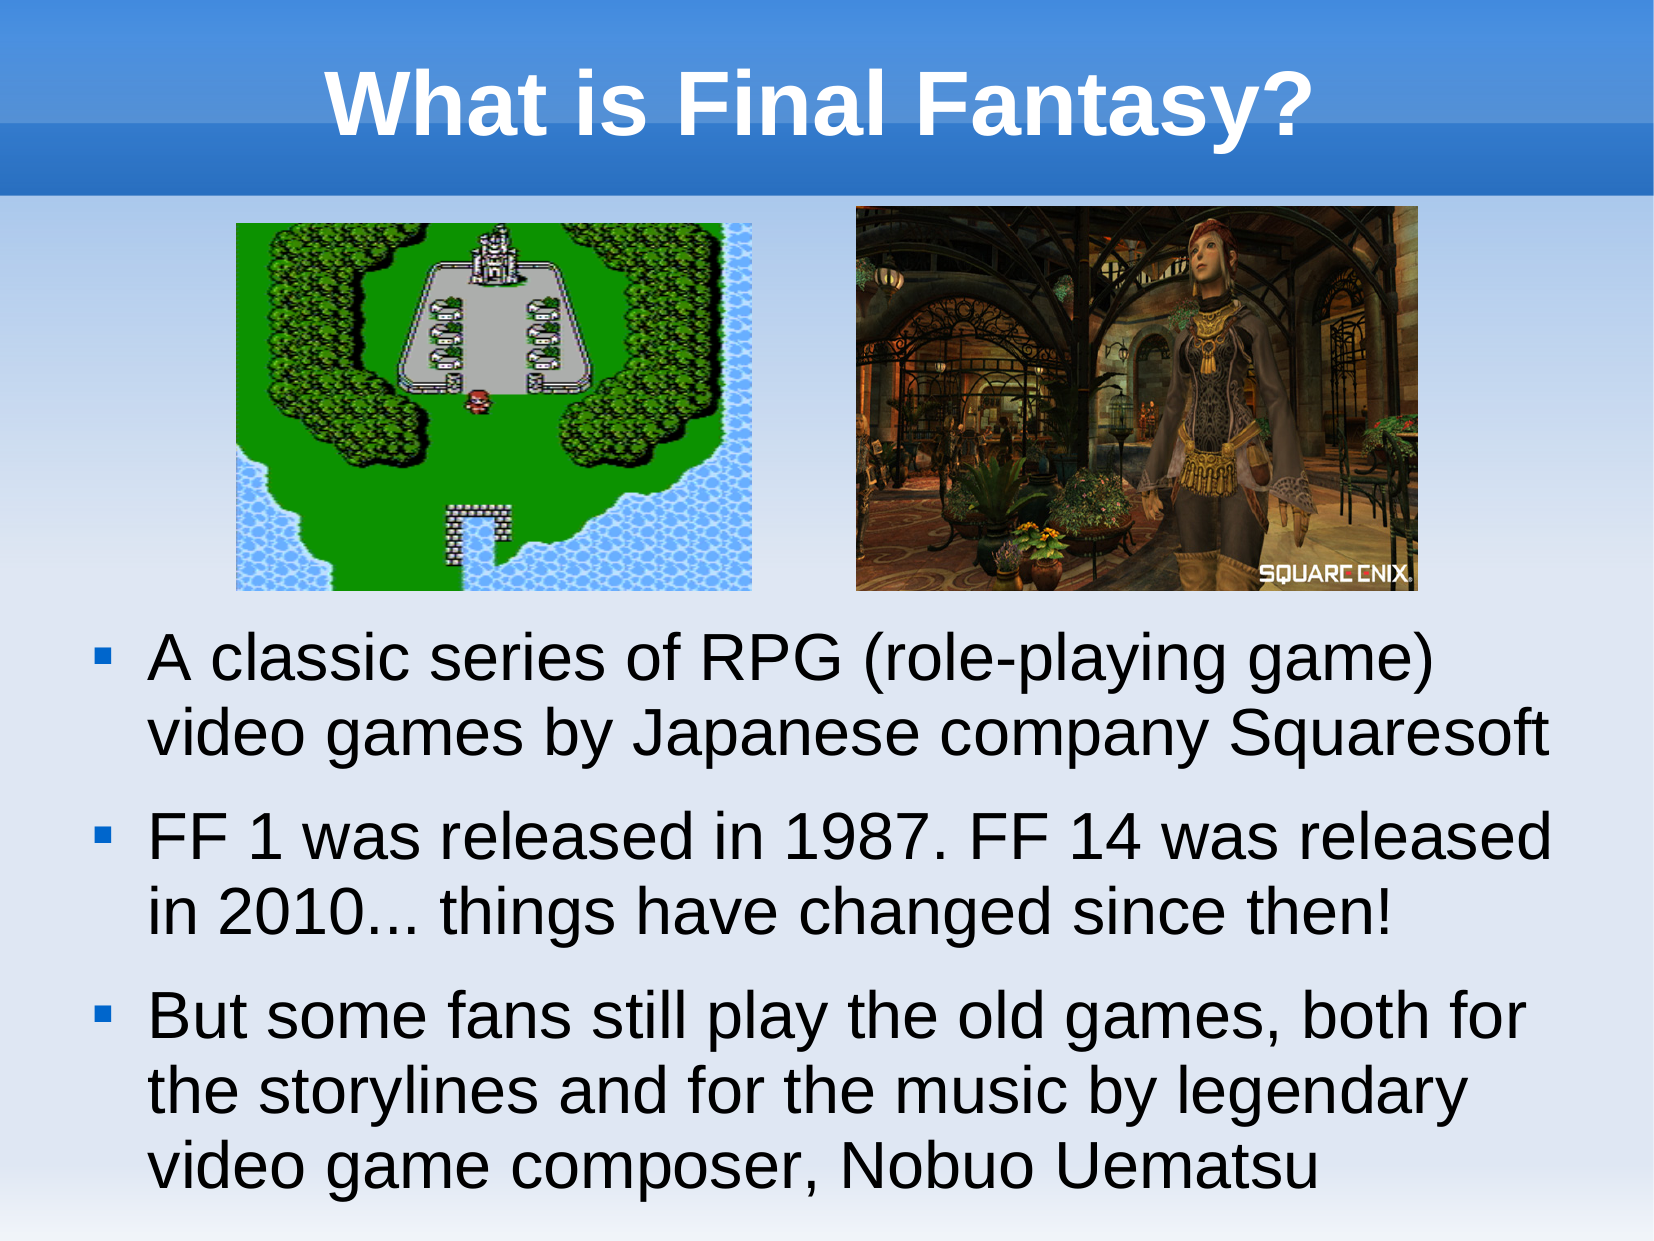

# What is Final Fantasy?
A classic series of RPG (role-playing game) video games by Japanese company Squaresoft
FF 1 was released in 1987. FF 14 was released in 2010... things have changed since then!
But some fans still play the old games, both for the storylines and for the music by legendary video game composer, Nobuo Uematsu